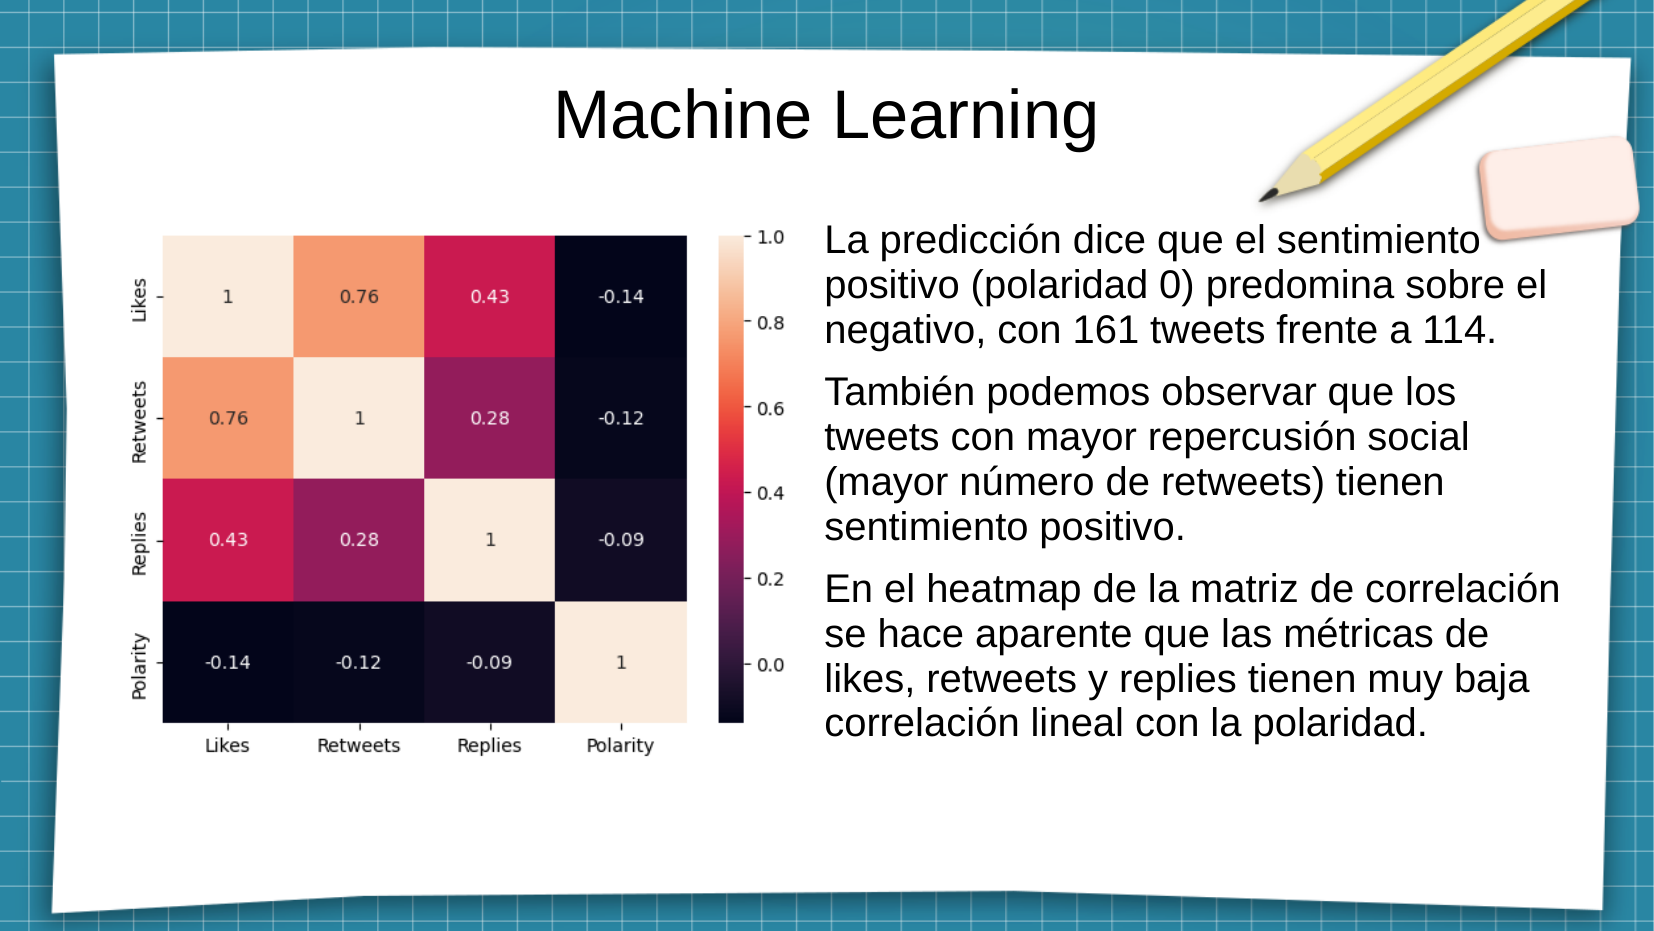

# Machine Learning
La predicción dice que el sentimiento positivo (polaridad 0) predomina sobre el negativo, con 161 tweets frente a 114.
También podemos observar que los tweets con mayor repercusión social (mayor número de retweets) tienen sentimiento positivo.
En el heatmap de la matriz de correlación se hace aparente que las métricas de likes, retweets y replies tienen muy baja correlación lineal con la polaridad.